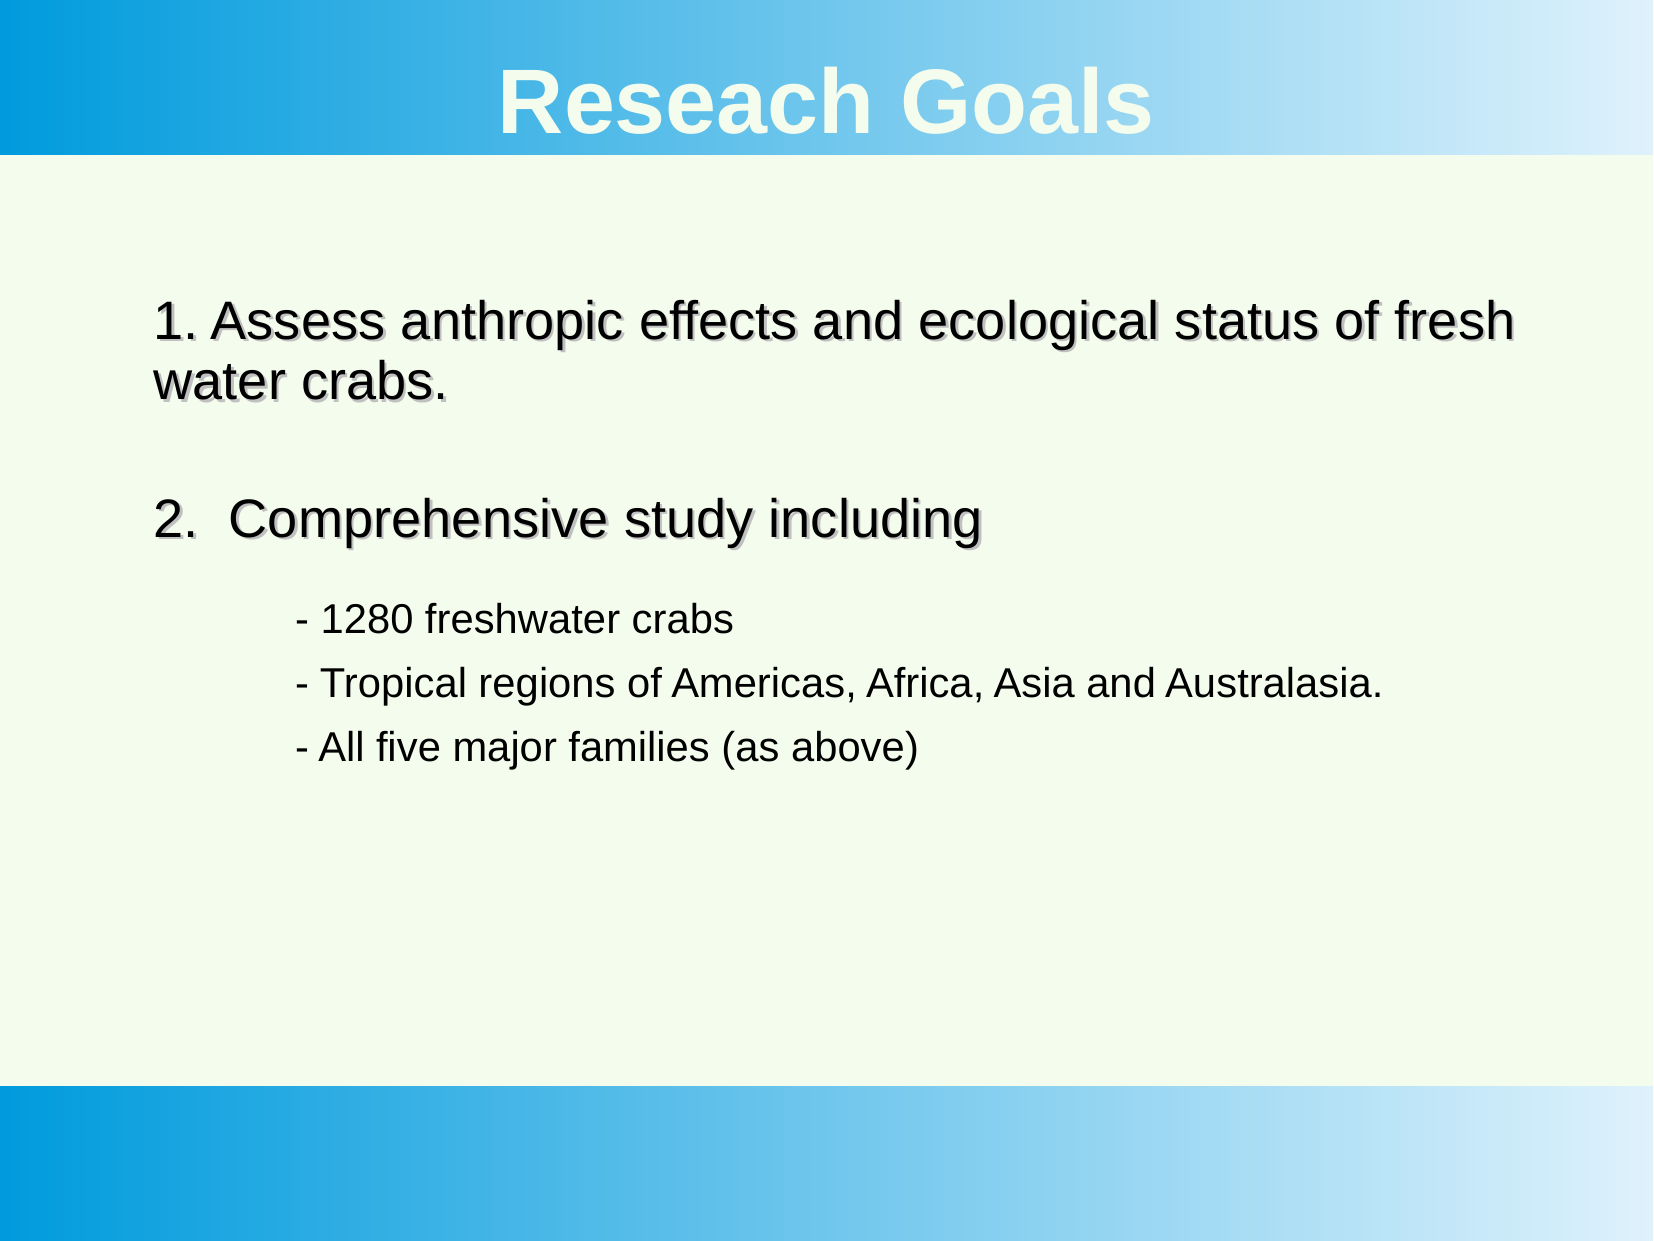

# Reseach Goals
1. Assess anthropic effects and ecological status of fresh water crabs.
2. Comprehensive study including
- 1280 freshwater crabs
- Tropical regions of Americas, Africa, Asia and Australasia.
- All five major families (as above)